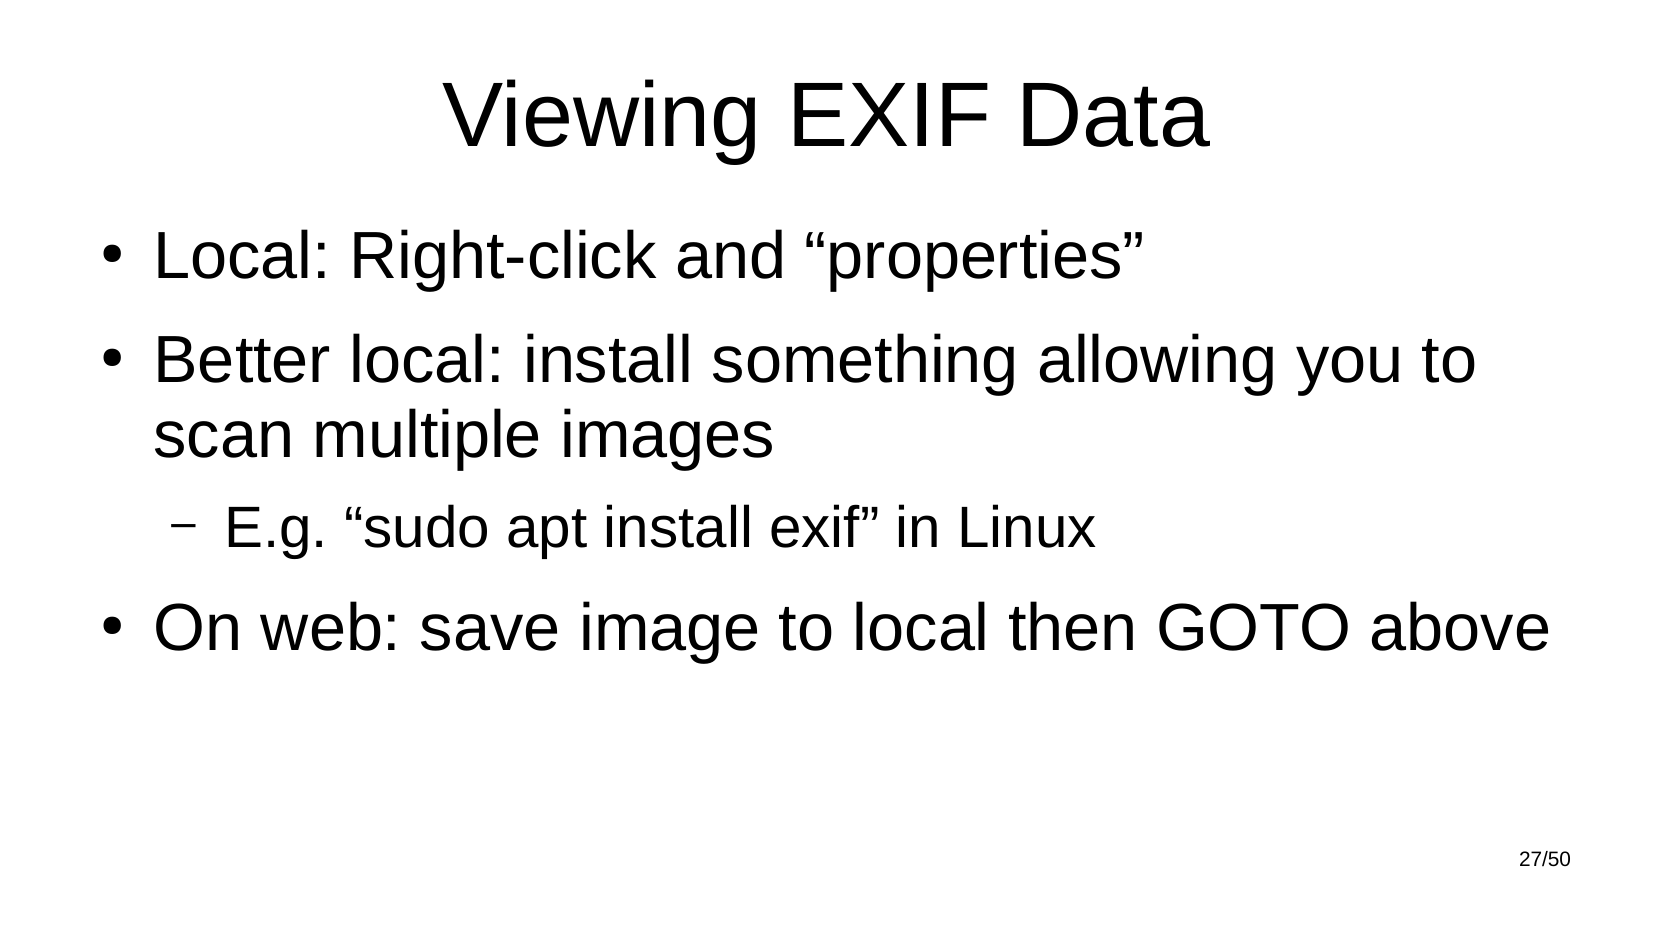

# Viewing EXIF Data
Local: Right-click and “properties”
Better local: install something allowing you to scan multiple images
E.g. “sudo apt install exif” in Linux
On web: save image to local then GOTO above
27